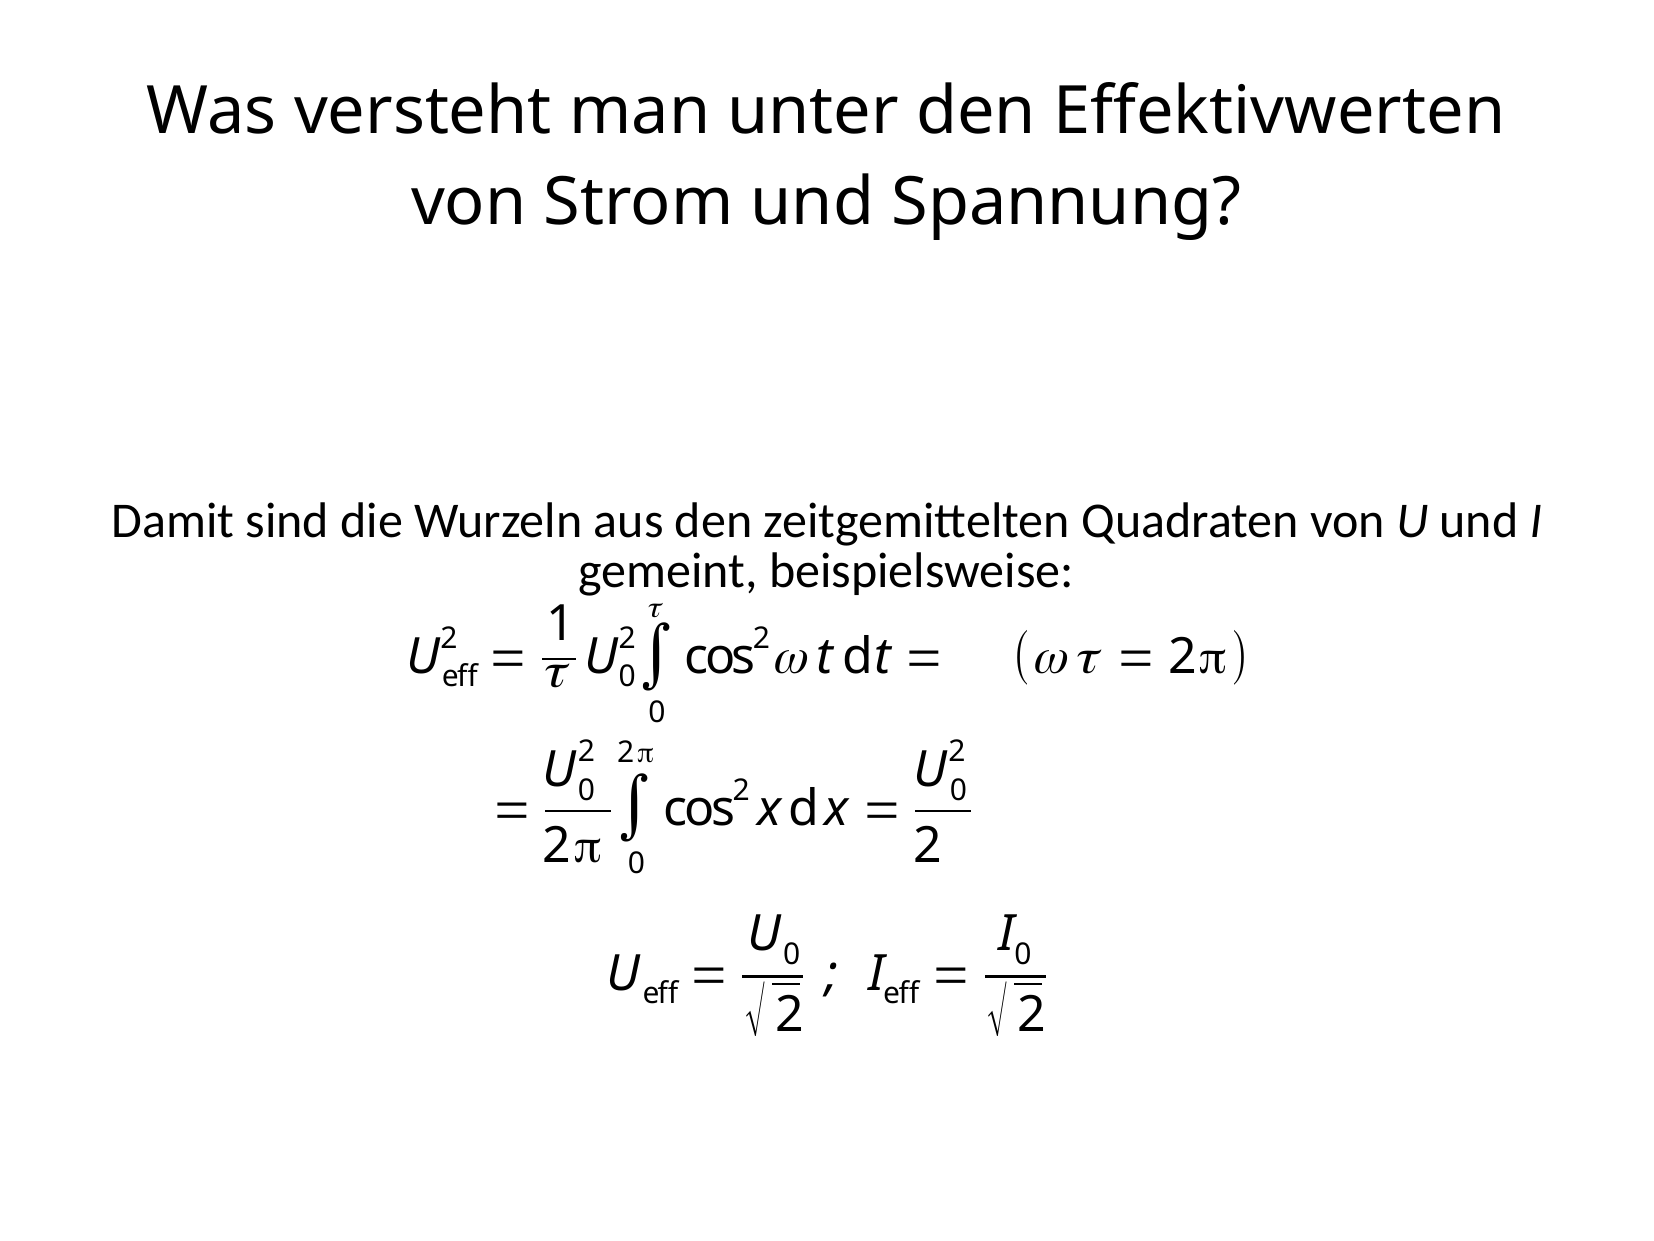

# Was versteht man unter den Effektivwerten von Strom und Spannung?
Damit sind die Wurzeln aus den zeitgemittelten Quadraten von U und I gemeint, beispielsweise: